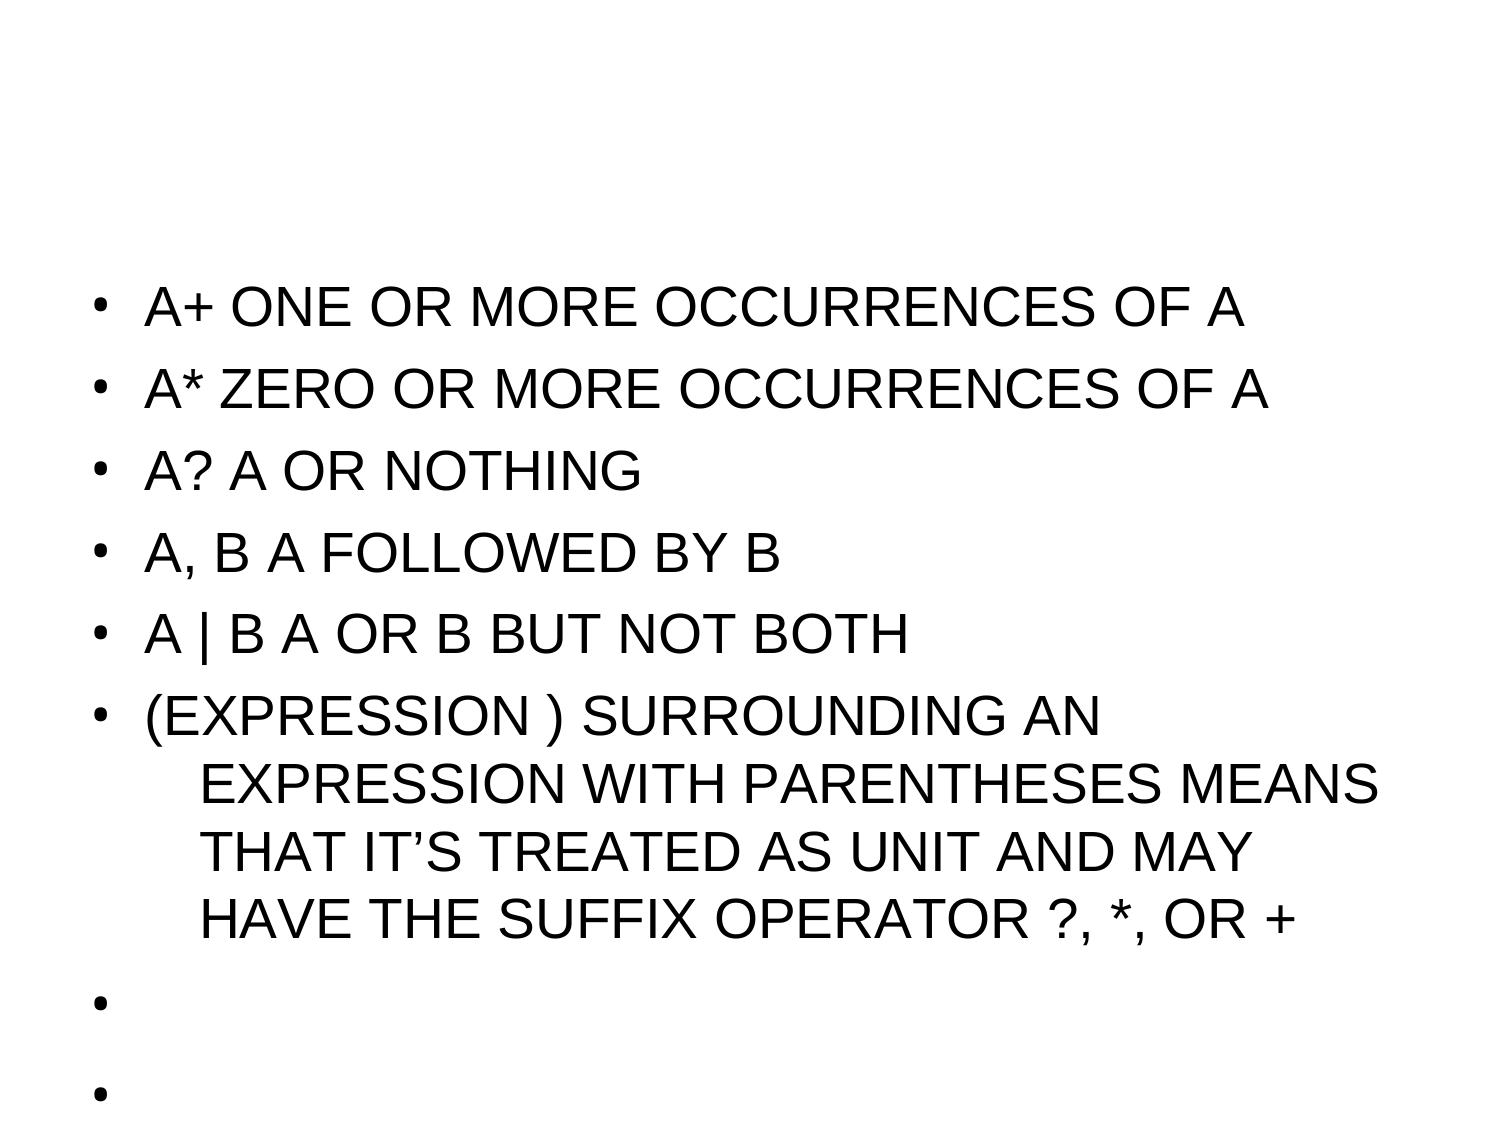

#
A+ ONE OR MORE OCCURRENCES OF A
A* ZERO OR MORE OCCURRENCES OF A
A? A OR NOTHING
A, B A FOLLOWED BY B
A | B A OR B BUT NOT BOTH
(EXPRESSION ) SURROUNDING AN EXPRESSION WITH PARENTHESES MEANS THAT IT’S TREATED AS UNIT AND MAY HAVE THE SUFFIX OPERATOR ?, *, OR +